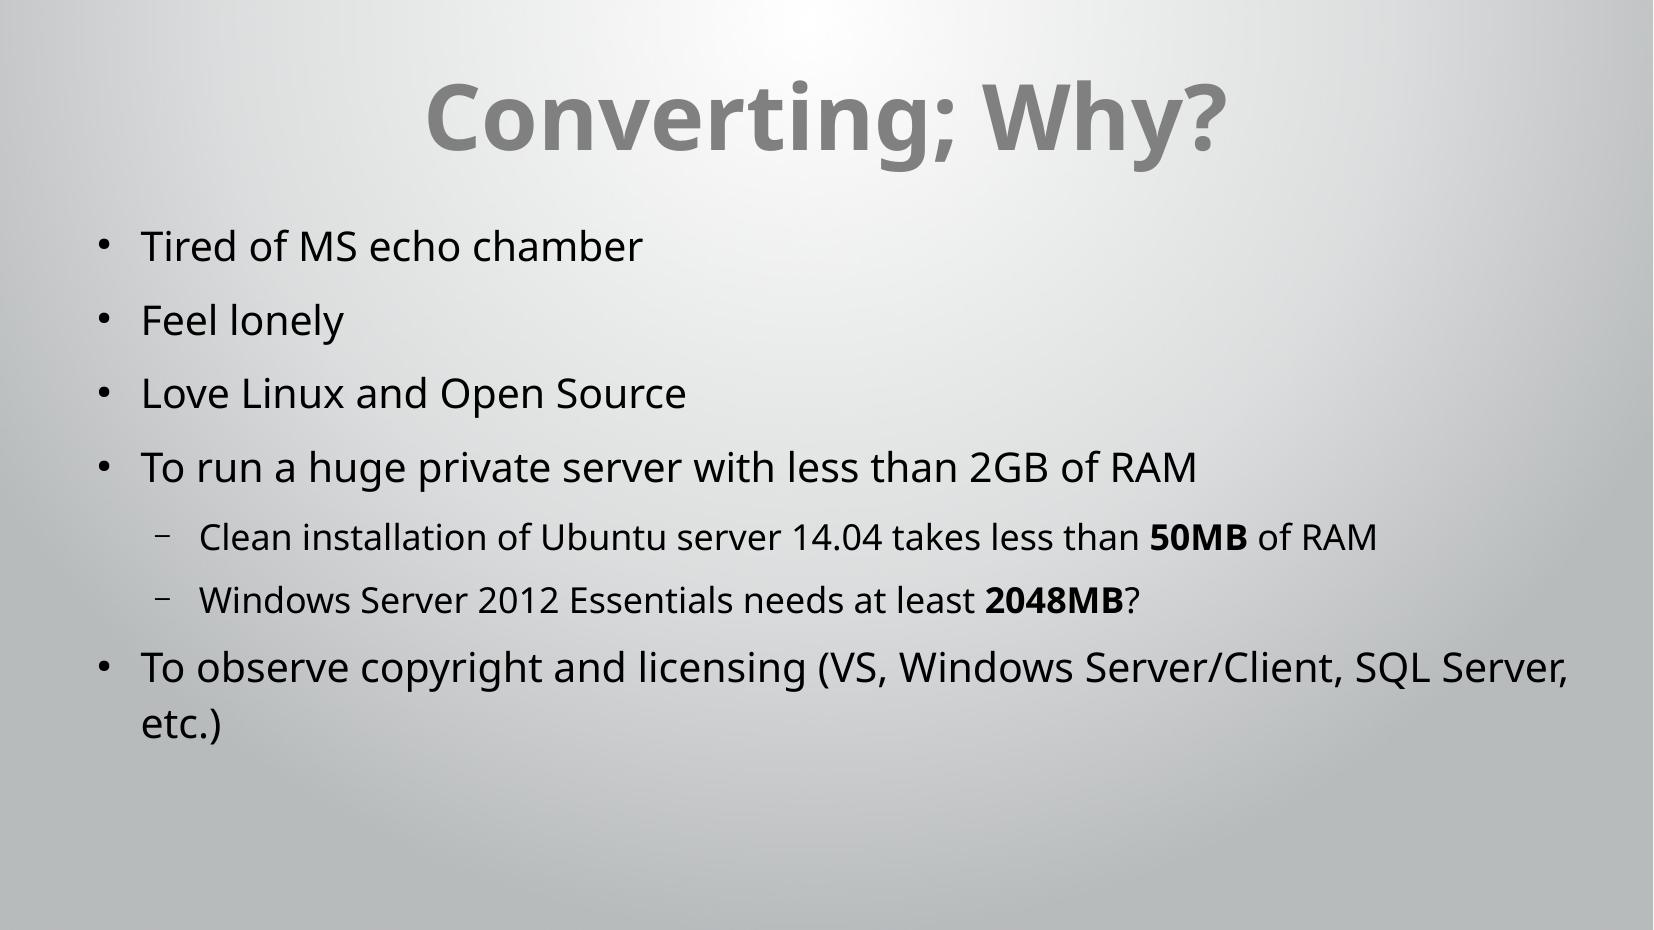

# Converting; Why?
Tired of MS echo chamber
Feel lonely
Love Linux and Open Source
To run a huge private server with less than 2GB of RAM
Clean installation of Ubuntu server 14.04 takes less than 50MB of RAM
Windows Server 2012 Essentials needs at least 2048MB?
To observe copyright and licensing (VS, Windows Server/Client, SQL Server, etc.)